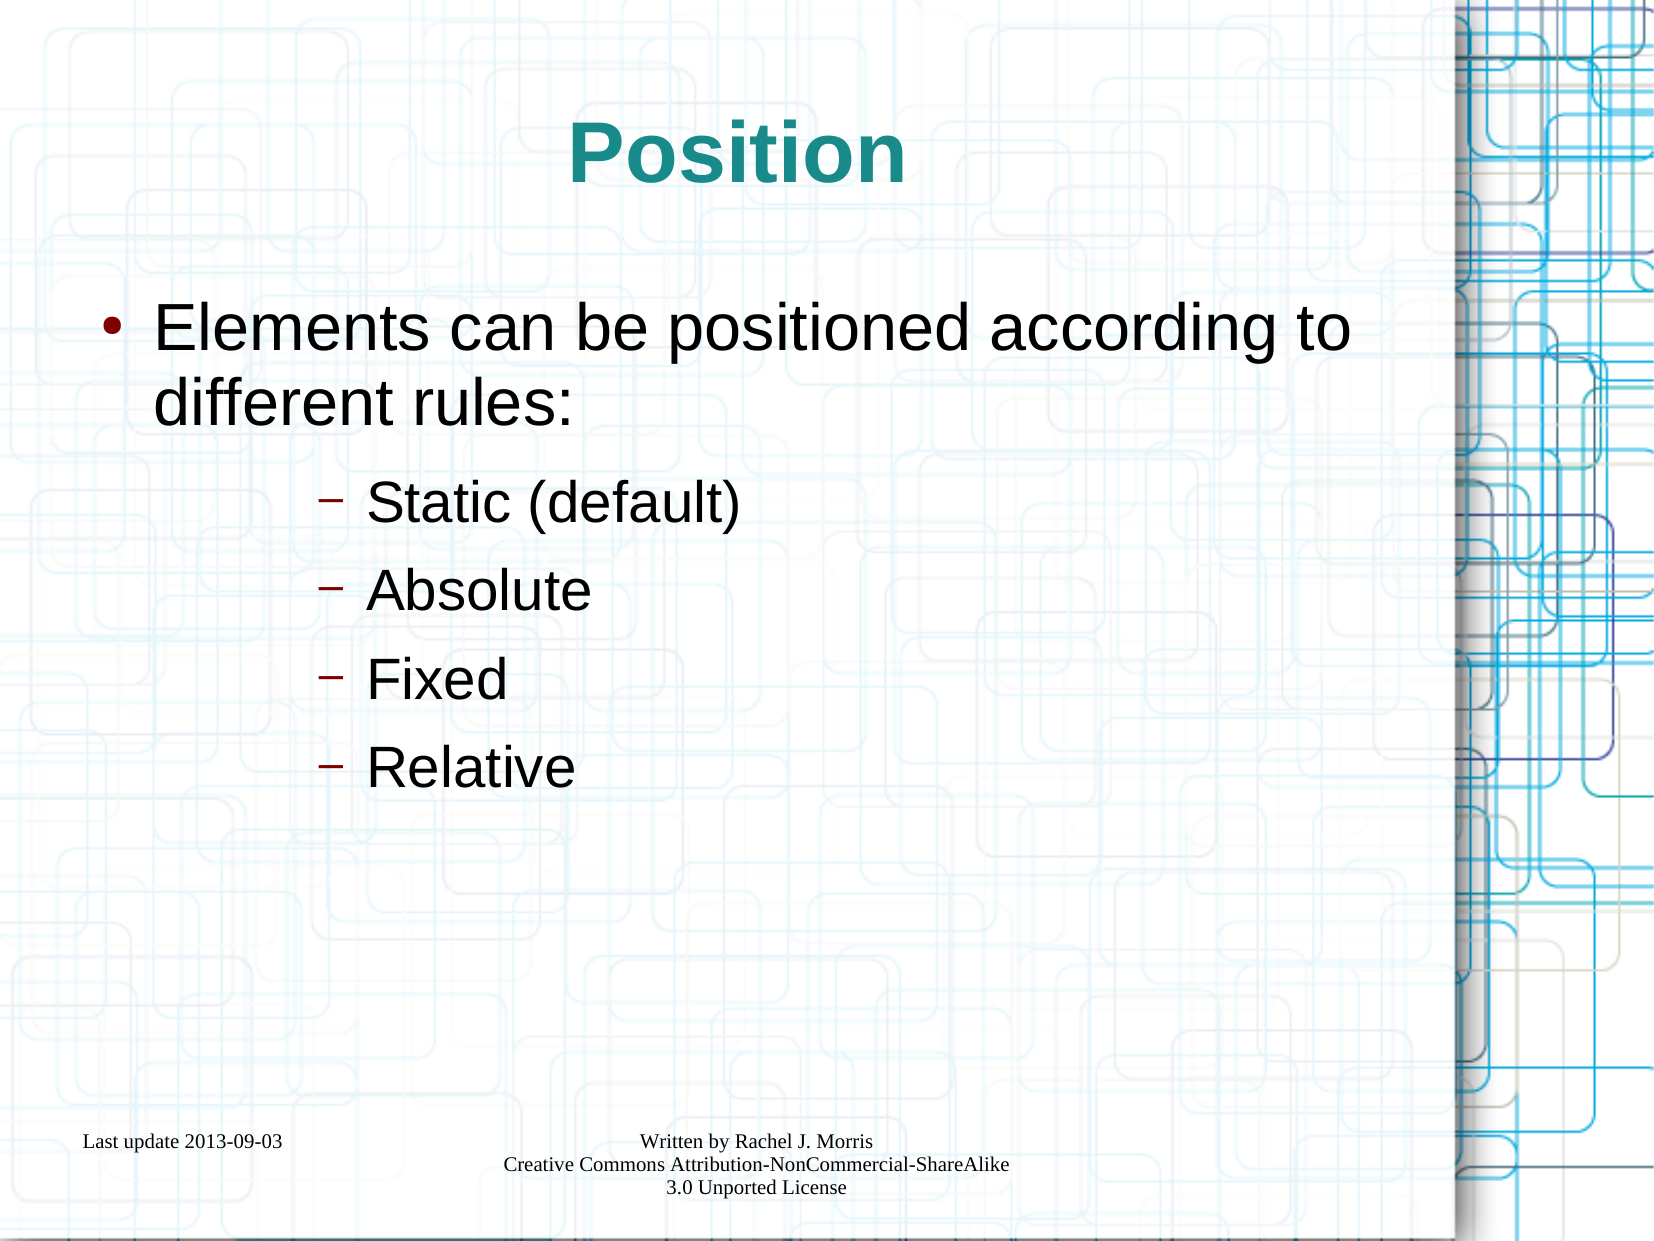

# Position
Elements can be positioned according to different rules:
Static (default)
Absolute
Fixed
Relative